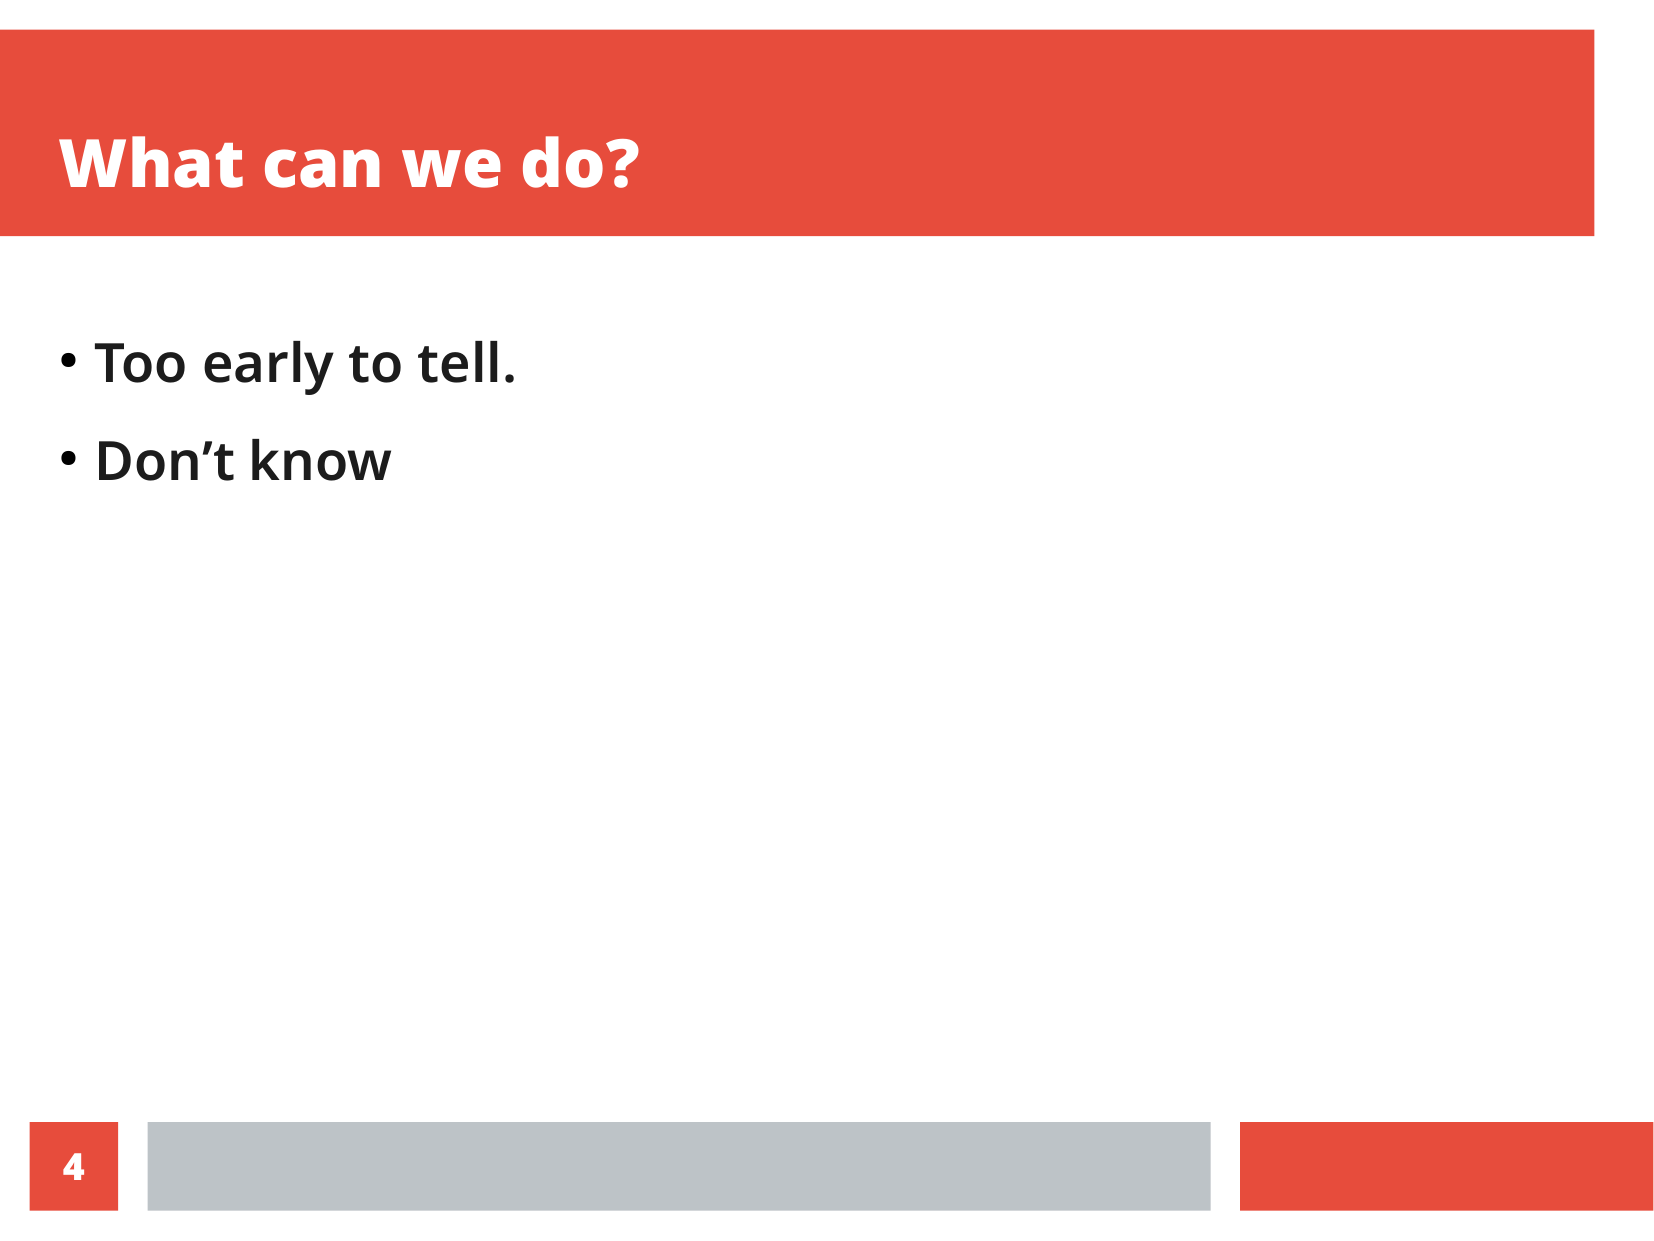

# What can we do?
Too early to tell.
Don’t know
4